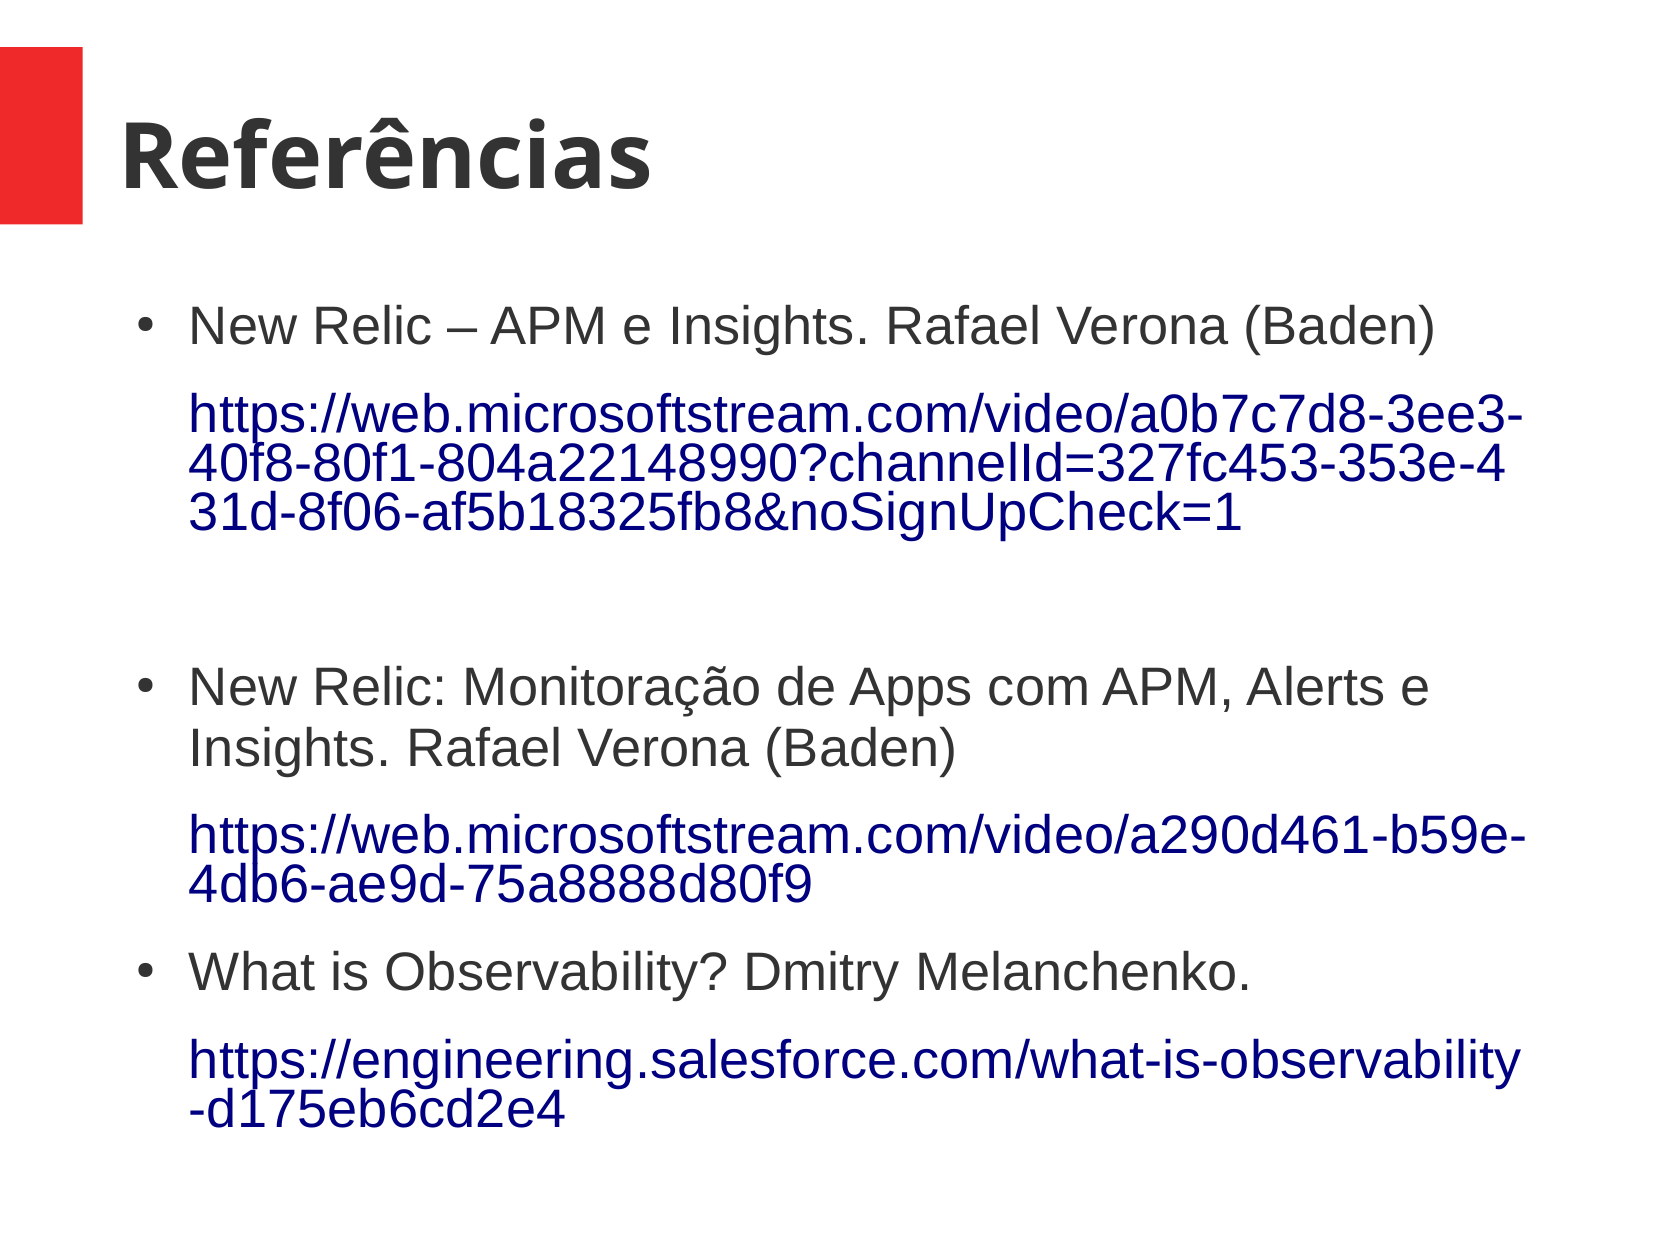

# Referências
New Relic – APM e Insights. Rafael Verona (Baden)
https://web.microsoftstream.com/video/a0b7c7d8-3ee3-40f8-80f1-804a22148990?channelId=327fc453-353e-431d-8f06-af5b18325fb8&noSignUpCheck=1
New Relic: Monitoração de Apps com APM, Alerts e Insights. Rafael Verona (Baden)
https://web.microsoftstream.com/video/a290d461-b59e-4db6-ae9d-75a8888d80f9
What is Observability? Dmitry Melanchenko.
https://engineering.salesforce.com/what-is-observability-d175eb6cd2e4